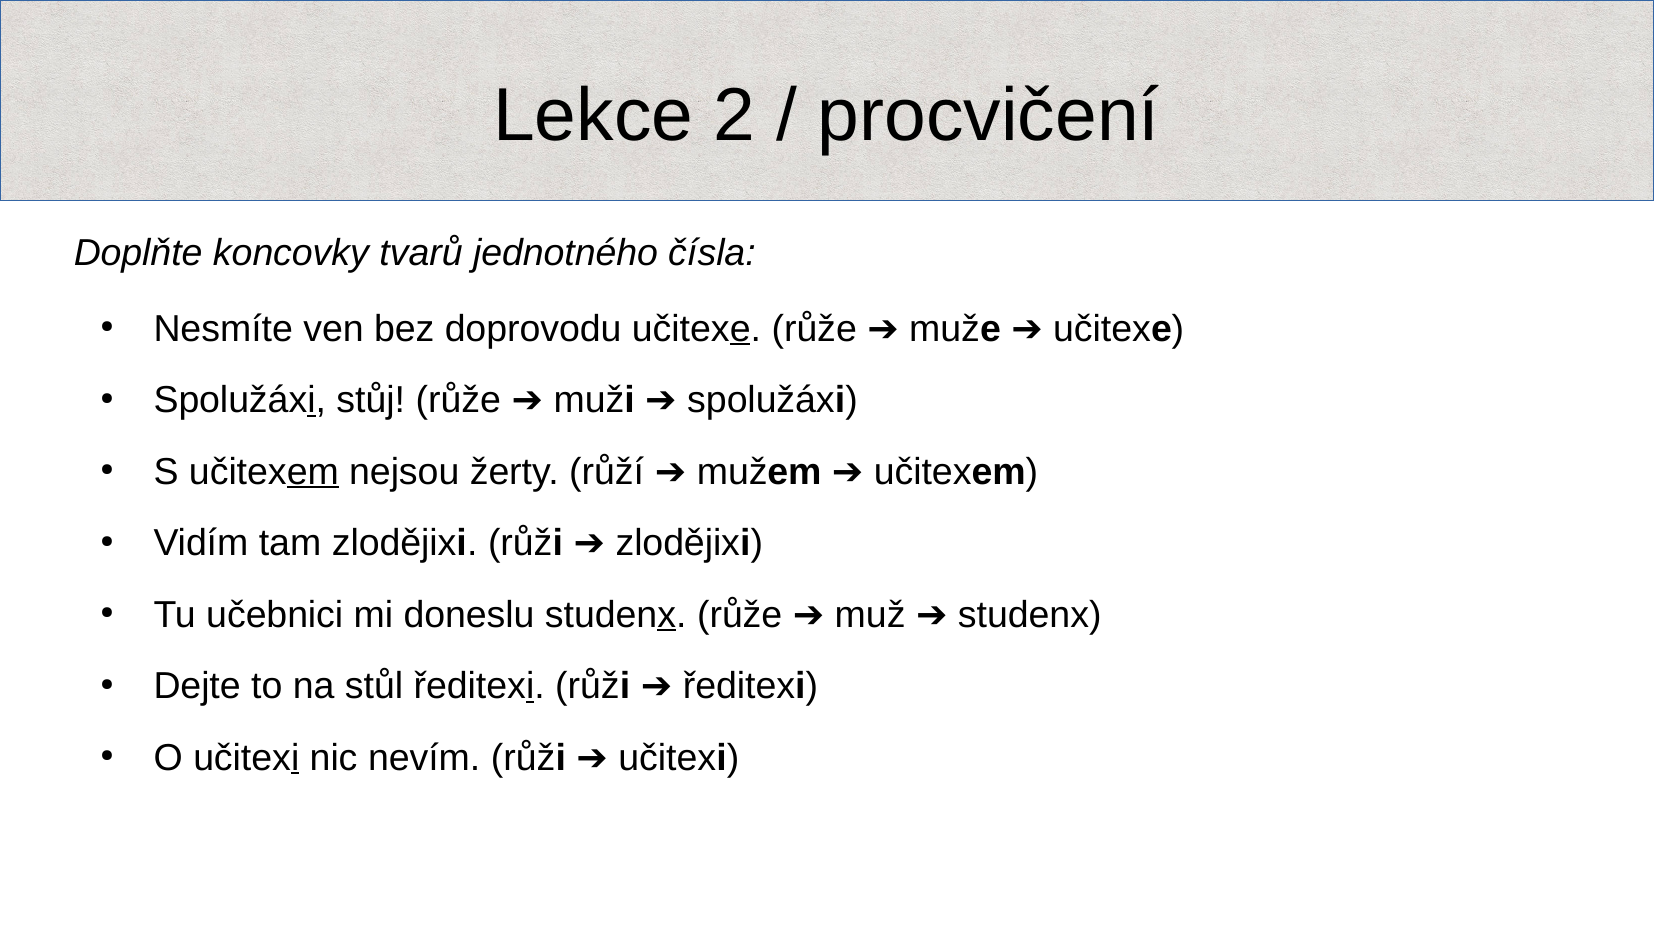

# Lekce 2 / procvičení
Doplňte koncovky tvarů jednotného čísla:
Nesmíte ven bez doprovodu učitexe. (růže ➔ muže ➔ učitexe)
Spolužáxi, stůj! (růže ➔ muži ➔ spolužáxi)
S učitexem nejsou žerty. (růží ➔ mužem ➔ učitexem)
Vidím tam zlodějixi. (růži ➔ zlodějixi)
Tu učebnici mi doneslu studenx. (růže ➔ muž ➔ studenx)
Dejte to na stůl ředitexi. (růži ➔ ředitexi)
O učitexi nic nevím. (růži ➔ učitexi)